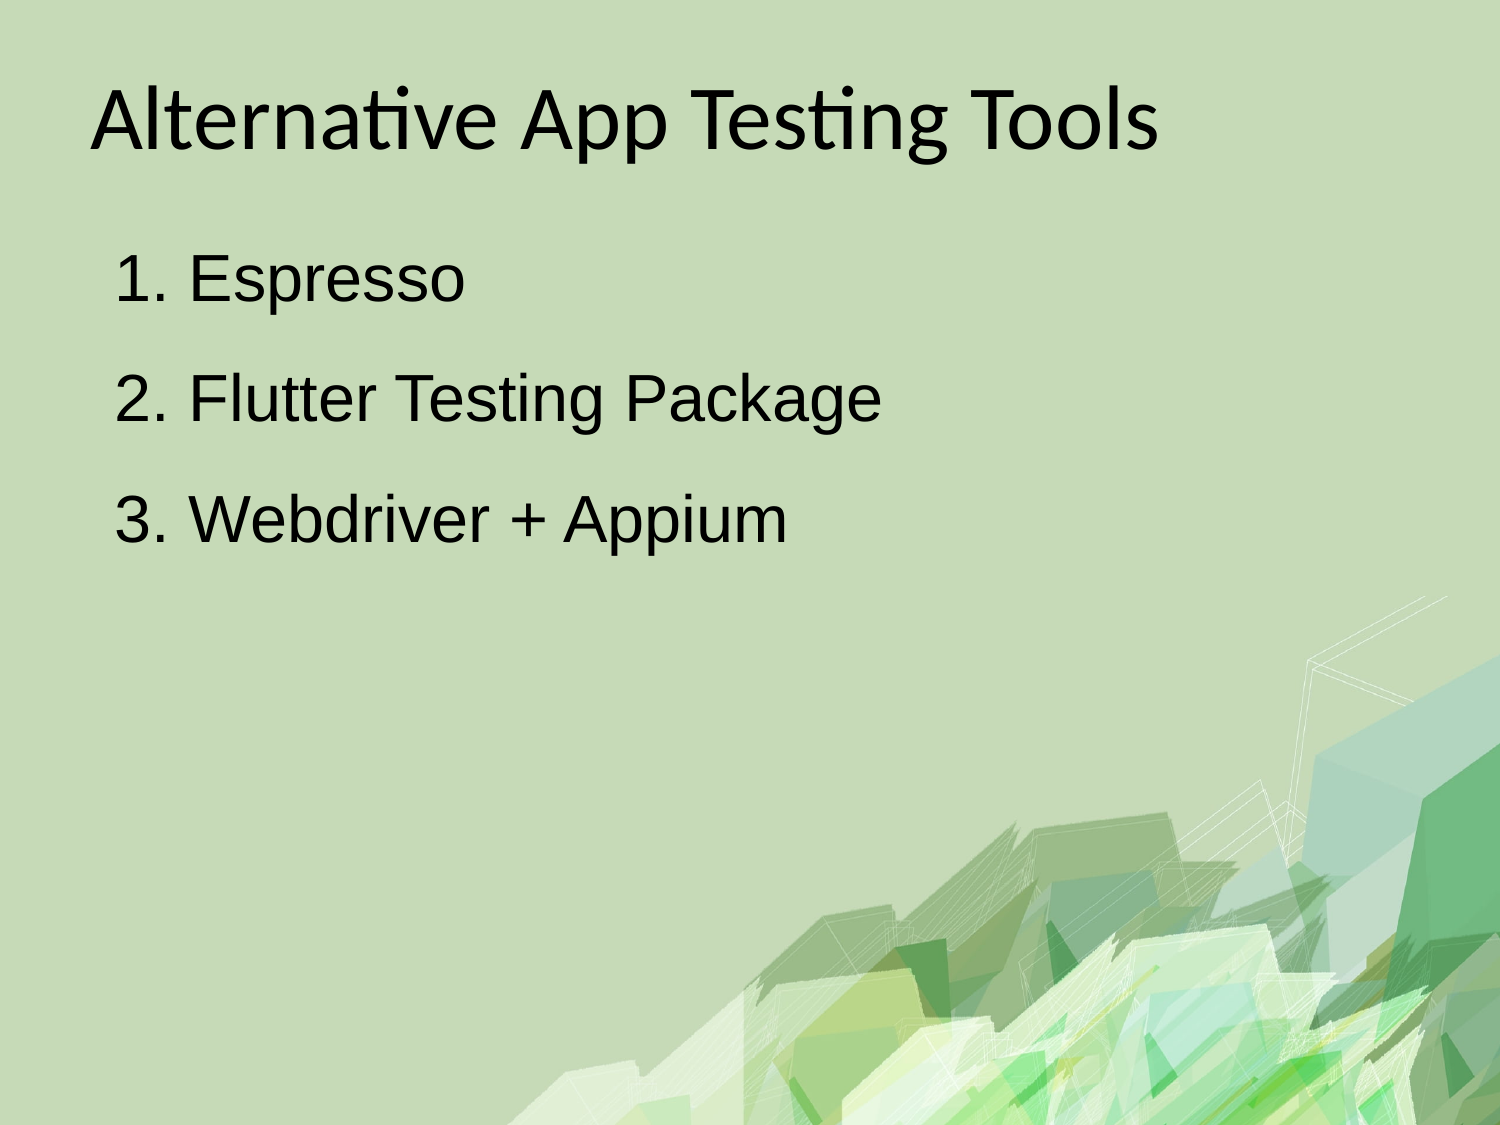

# Alternative App Testing Tools
1. Espresso
2. Flutter Testing Package
3. Webdriver + Appium